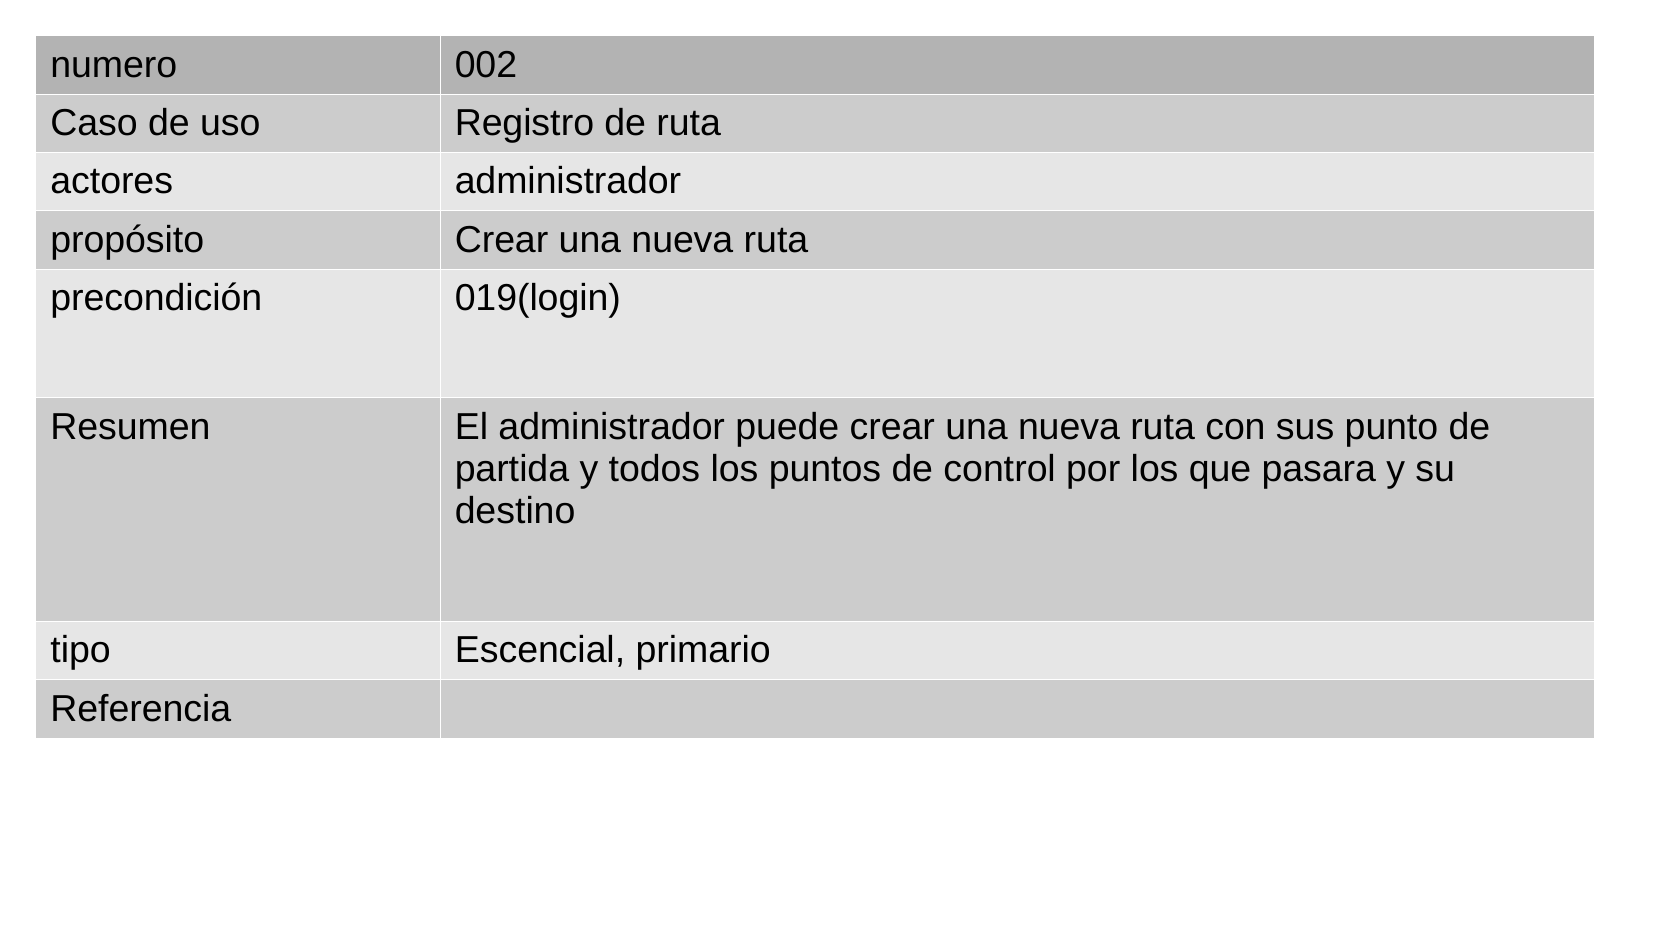

| numero | 002 |
| --- | --- |
| Caso de uso | Registro de ruta |
| actores | administrador |
| propósito | Crear una nueva ruta |
| precondición | 019(login) |
| Resumen | El administrador puede crear una nueva ruta con sus punto de partida y todos los puntos de control por los que pasara y su destino |
| tipo | Escencial, primario |
| Referencia | |